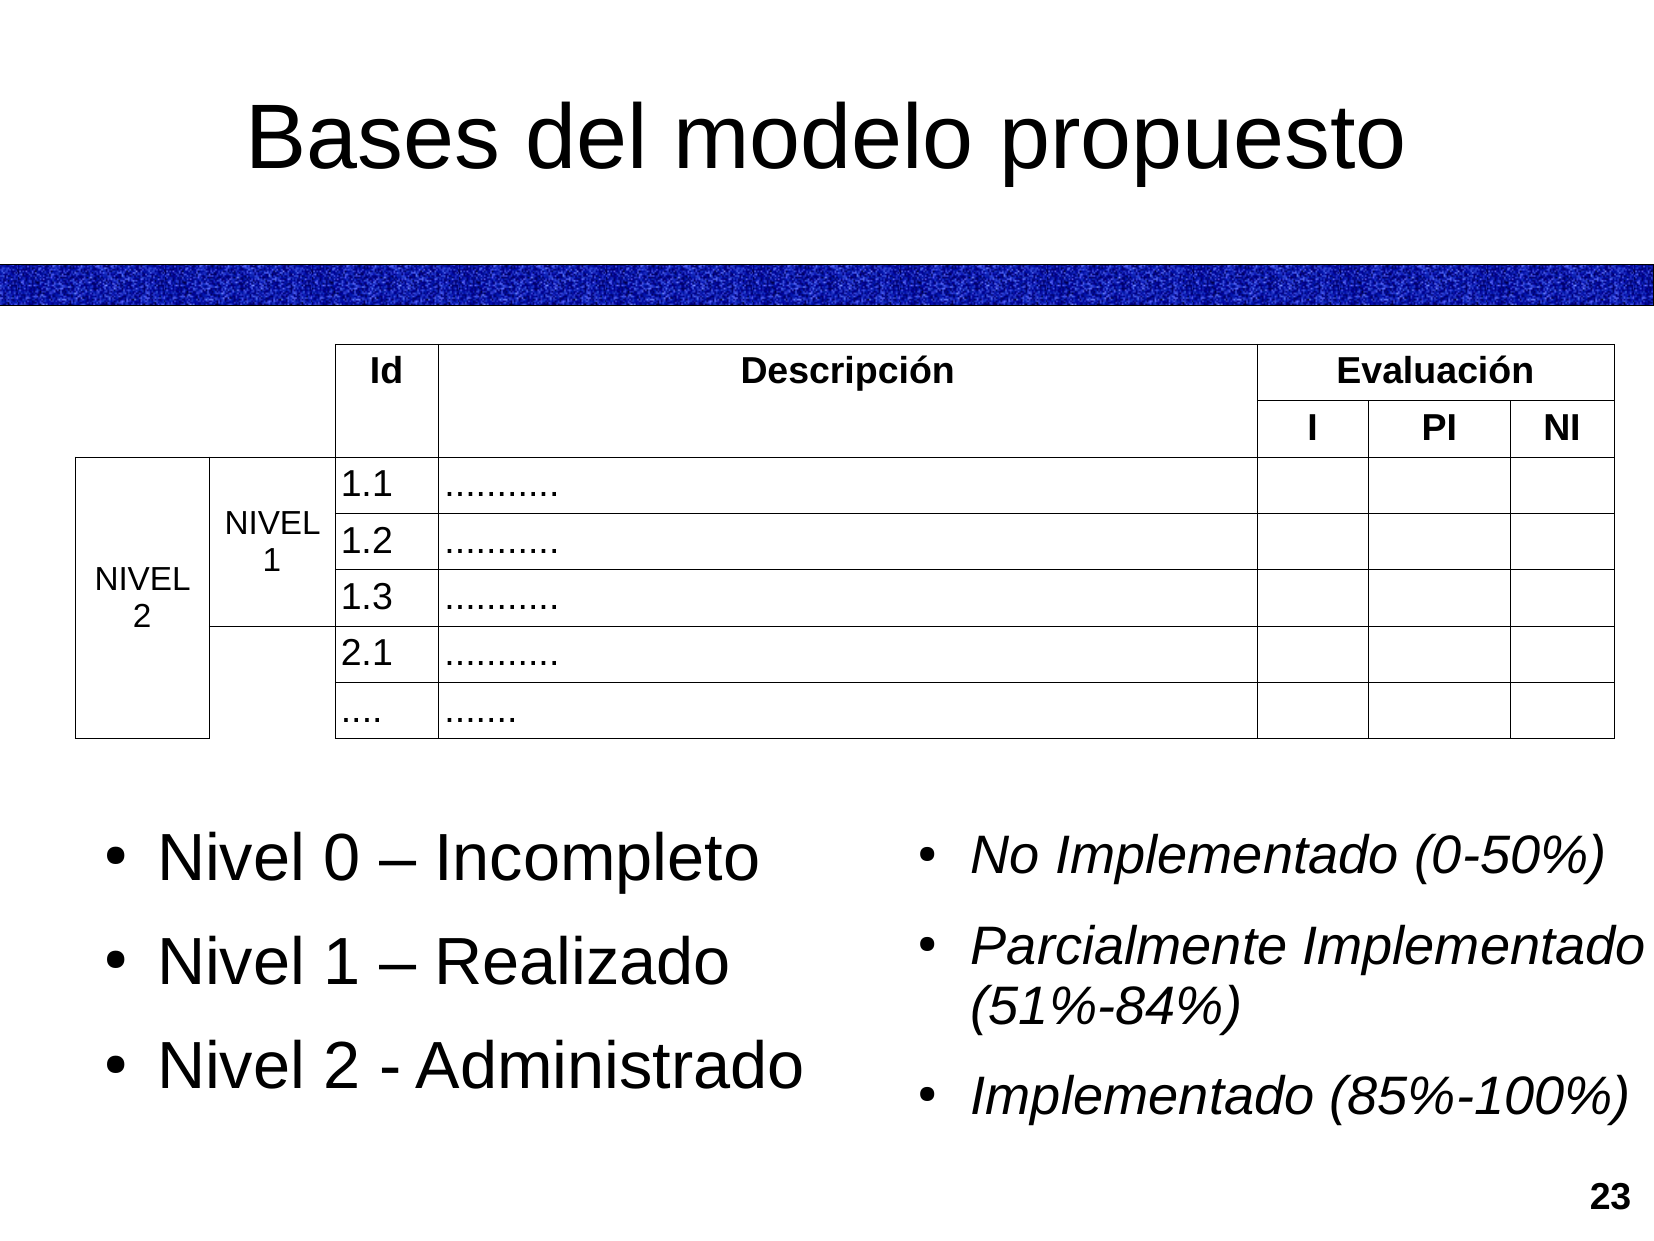

# Bases del modelo propuesto
| | | Id | Descripción | Evaluación | | |
| --- | --- | --- | --- | --- | --- | --- |
| | | | | I | PI | NI |
| NIVEL 2 | NIVEL 1 | 1.1 | ........... | | | |
| | | 1.2 | ........... | | | |
| | | 1.3 | ........... | | | |
| | | 2.1 | ........... | | | |
| | | .... | ....... | | | |
Nivel 0 – Incompleto
Nivel 1 – Realizado
Nivel 2 - Administrado
No Implementado (0-50%)
Parcialmente Implementado (51%-84%)
Implementado (85%-100%)